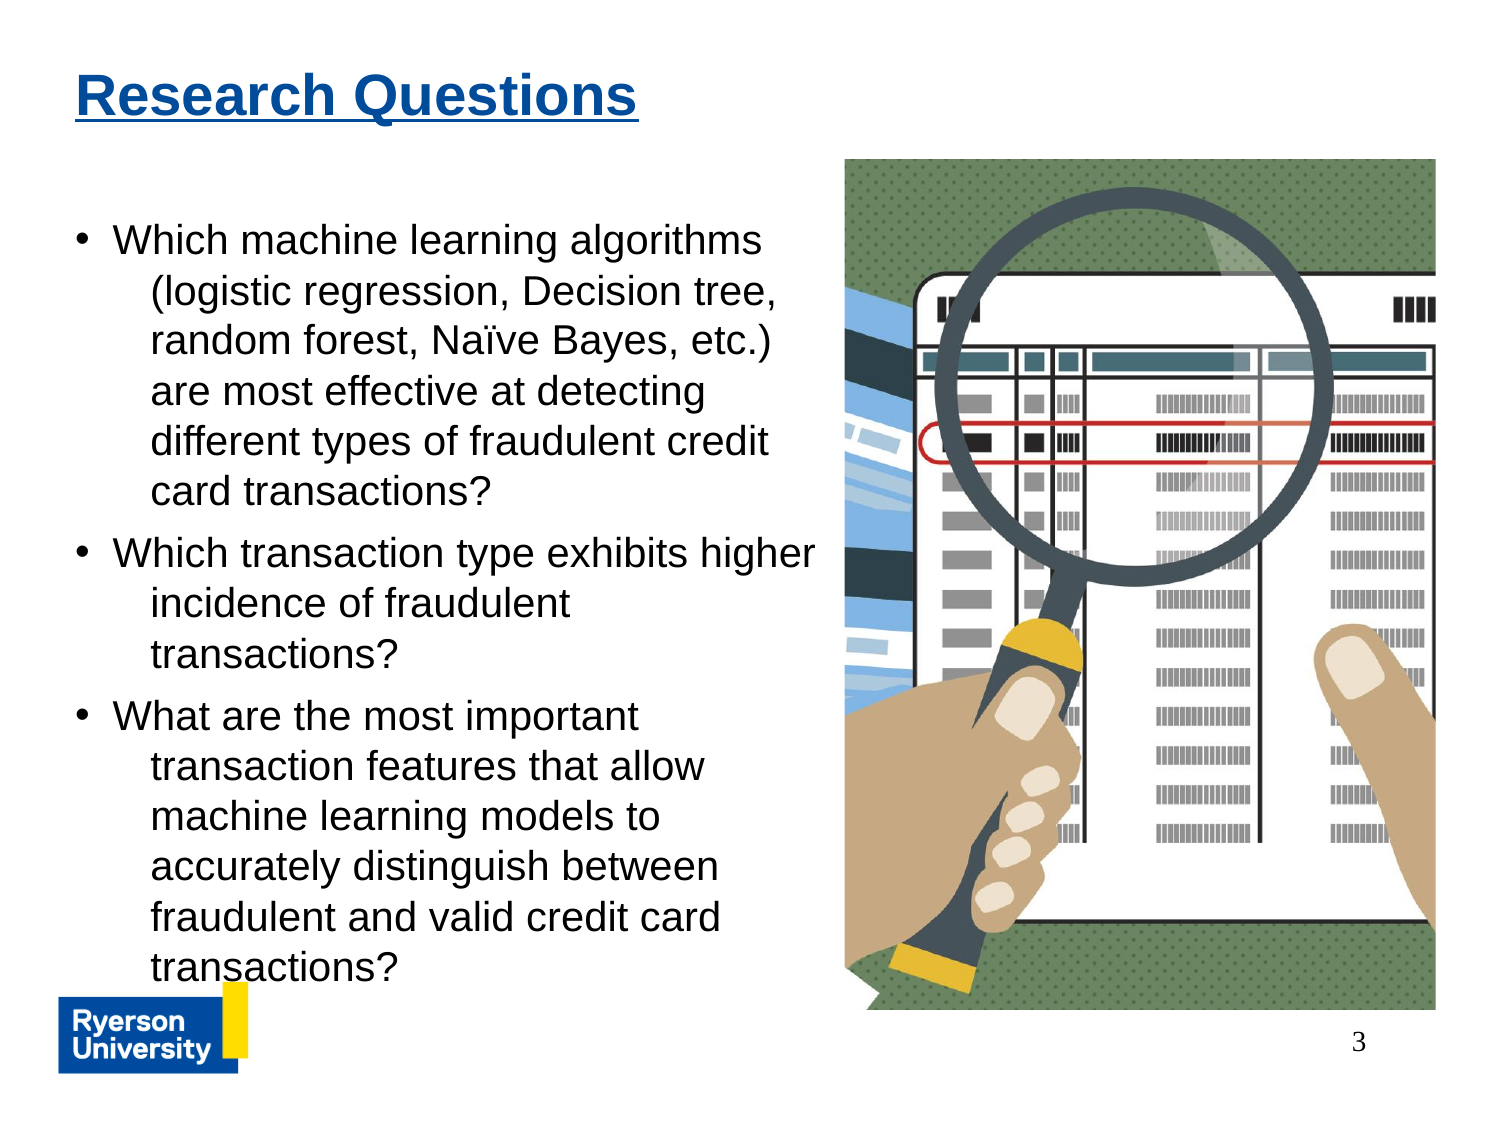

# Research Questions
Which machine learning algorithms (logistic regression, Decision tree, random forest, Naïve Bayes, etc.) are most effective at detecting different types of fraudulent credit card transactions?
Which transaction type exhibits higher incidence of fraudulent transactions?
What are the most important transaction features that allow machine learning models to accurately distinguish between fraudulent and valid credit card transactions?
3